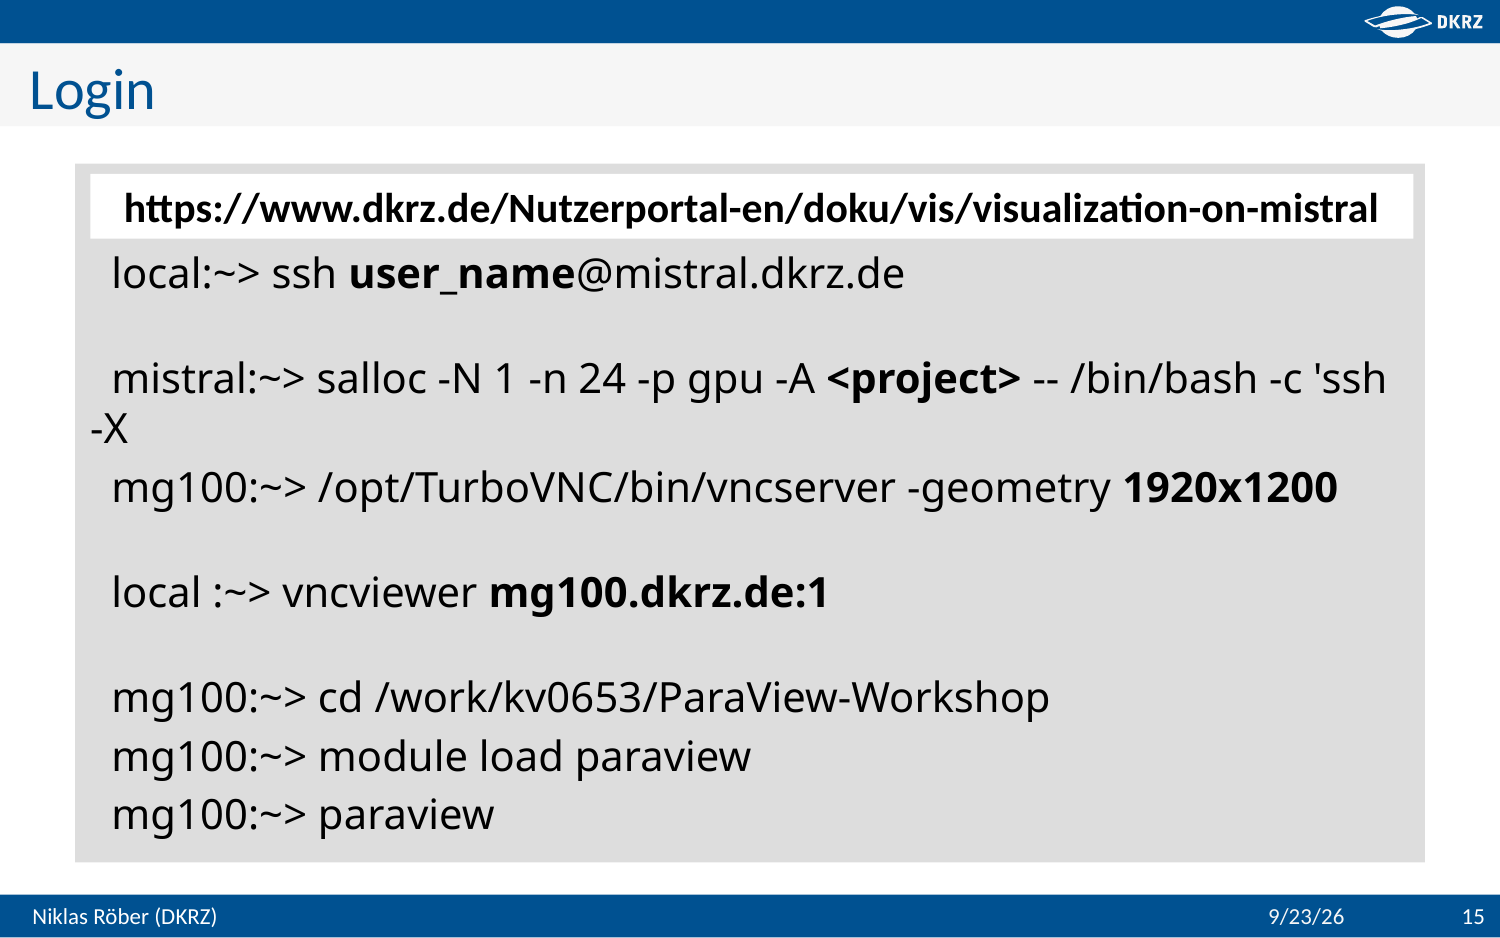

# Login
 local:~> ssh user_name@mistral.dkrz.de
 mistral:~> salloc -N 1 -n 24 -p gpu -A <project> -- /bin/bash -c 'ssh -X
 mg100:~> /opt/TurboVNC/bin/vncserver -geometry 1920x1200
 local :~> vncviewer mg100.dkrz.de:1
 mg100:~> cd /work/kv0653/ParaView-Workshop
 mg100:~> module load paraview
 mg100:~> paraview
https://www.dkrz.de/Nutzerportal-en/doku/vis/visualization-on-mistral